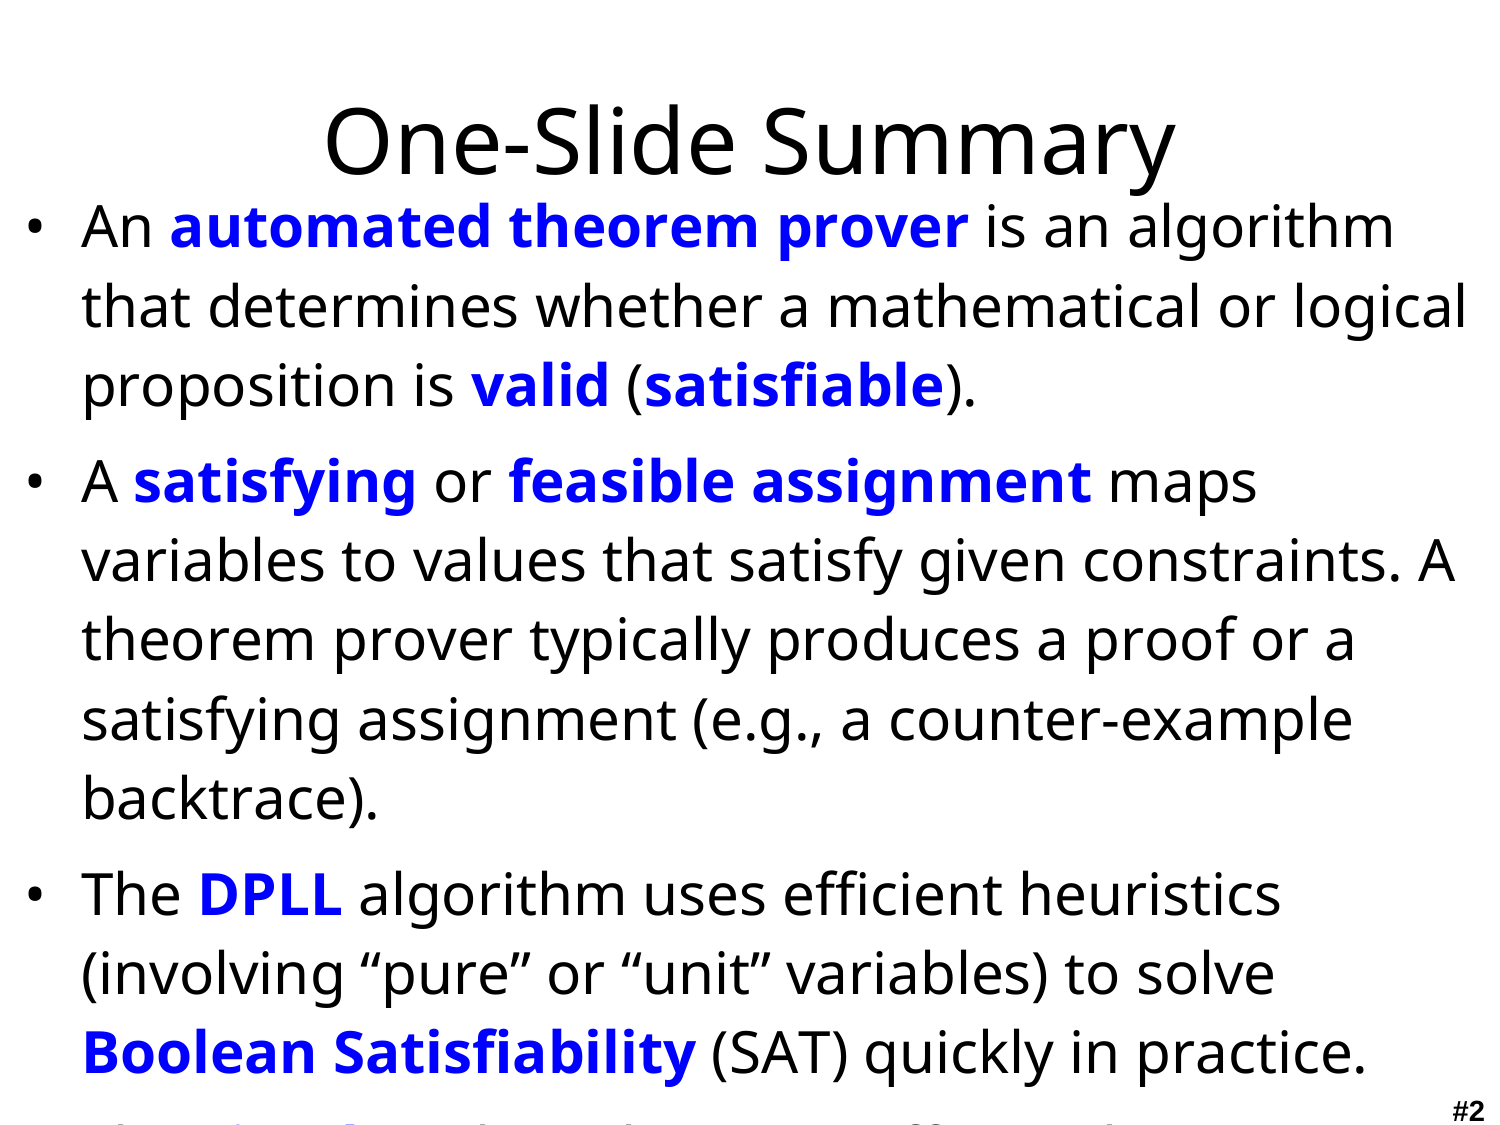

# One-Slide Summary
An automated theorem prover is an algorithm that determines whether a mathematical or logical proposition is valid (satisfiable).
A satisfying or feasible assignment maps variables to values that satisfy given constraints. A theorem prover typically produces a proof or a satisfying assignment (e.g., a counter-example backtrace).
The DPLL algorithm uses efficient heuristics (involving “pure” or “unit” variables) to solve Boolean Satisfiability (SAT) quickly in practice.
The Simplex algorithm uses efficient heuristics (involving visiting feasible corners) to solve Linear Programming (LP) quickly in practice.
2